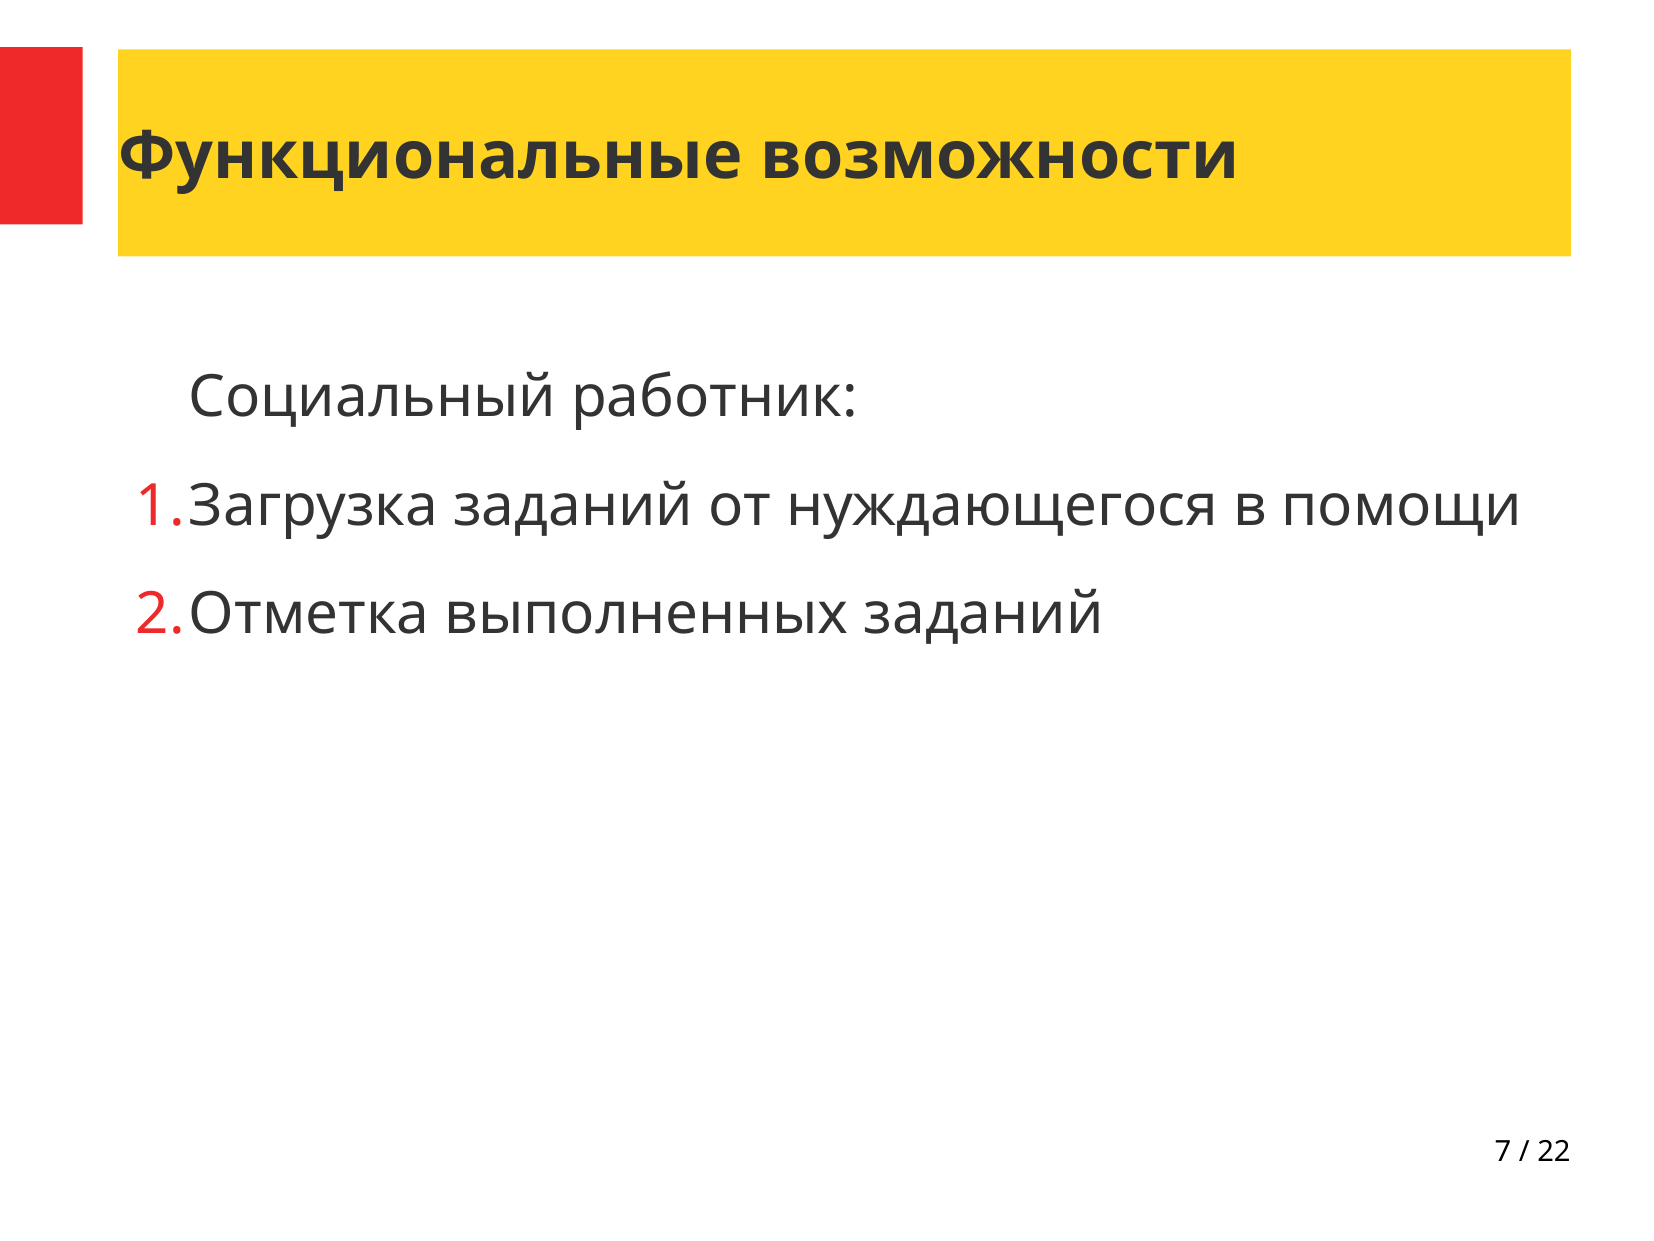

# Функциональные возможности
Социальный работник:
Загрузка заданий от нуждающегося в помощи
Отметка выполненных заданий
7